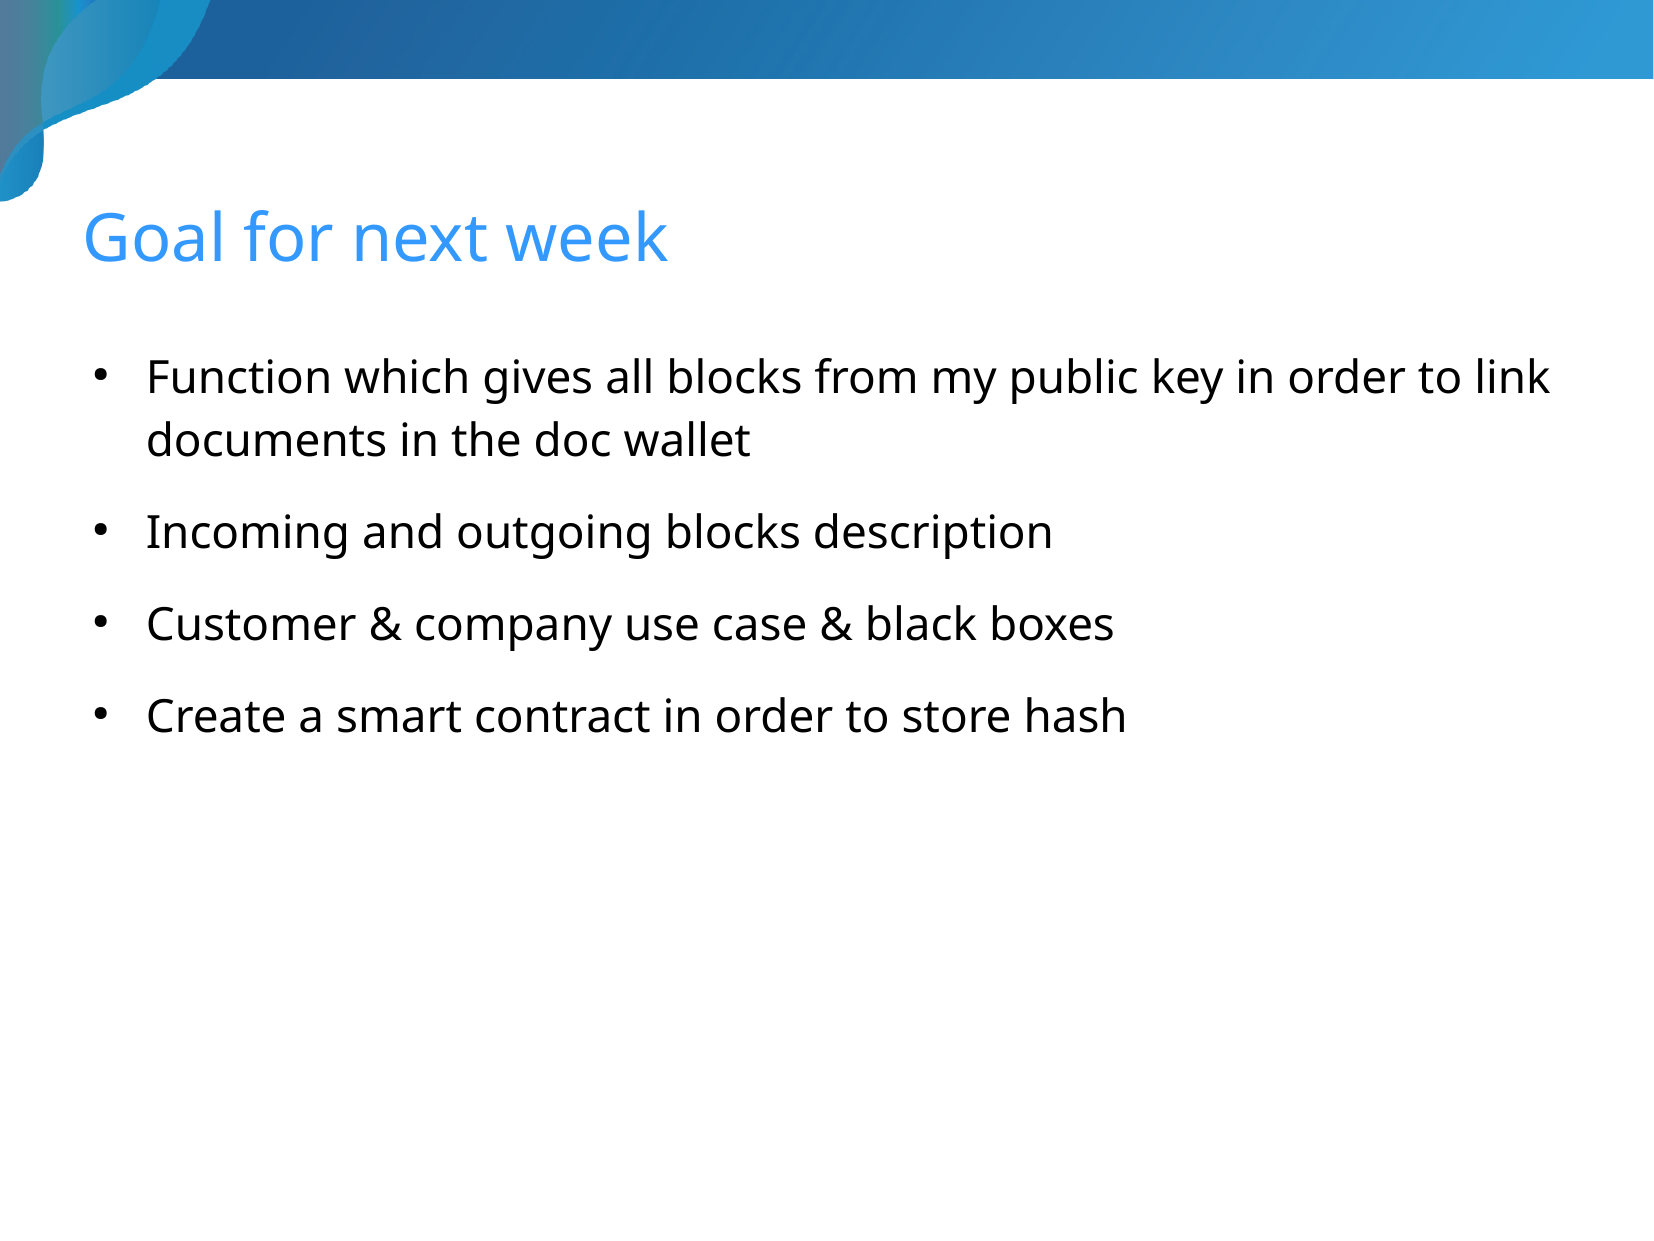

# Goal for next week
Function which gives all blocks from my public key in order to link documents in the doc wallet
Incoming and outgoing blocks description
Customer & company use case & black boxes
Create a smart contract in order to store hash